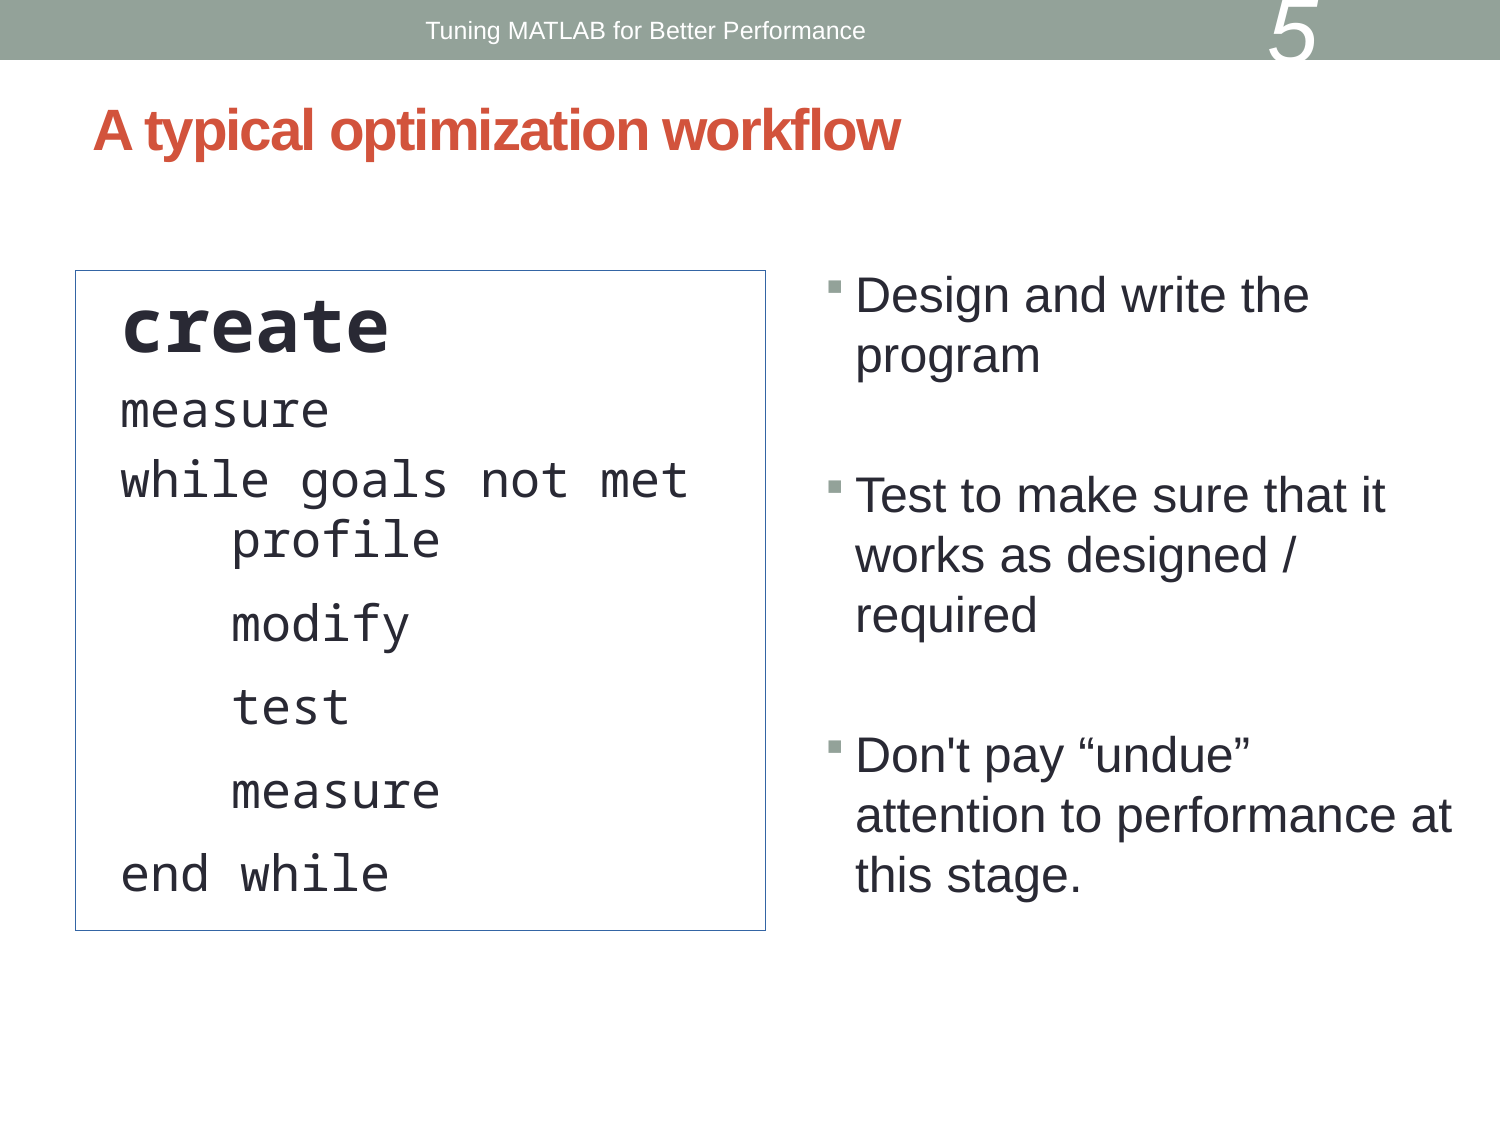

Tuning MATLAB for Better Performance
A typical optimization workflow
Design and write the program
Test to make sure that it works as designed / required
Don't pay “undue” attention to performance at this stage.
# create
measure
while goals not met
profile
modify
test
measure
end while